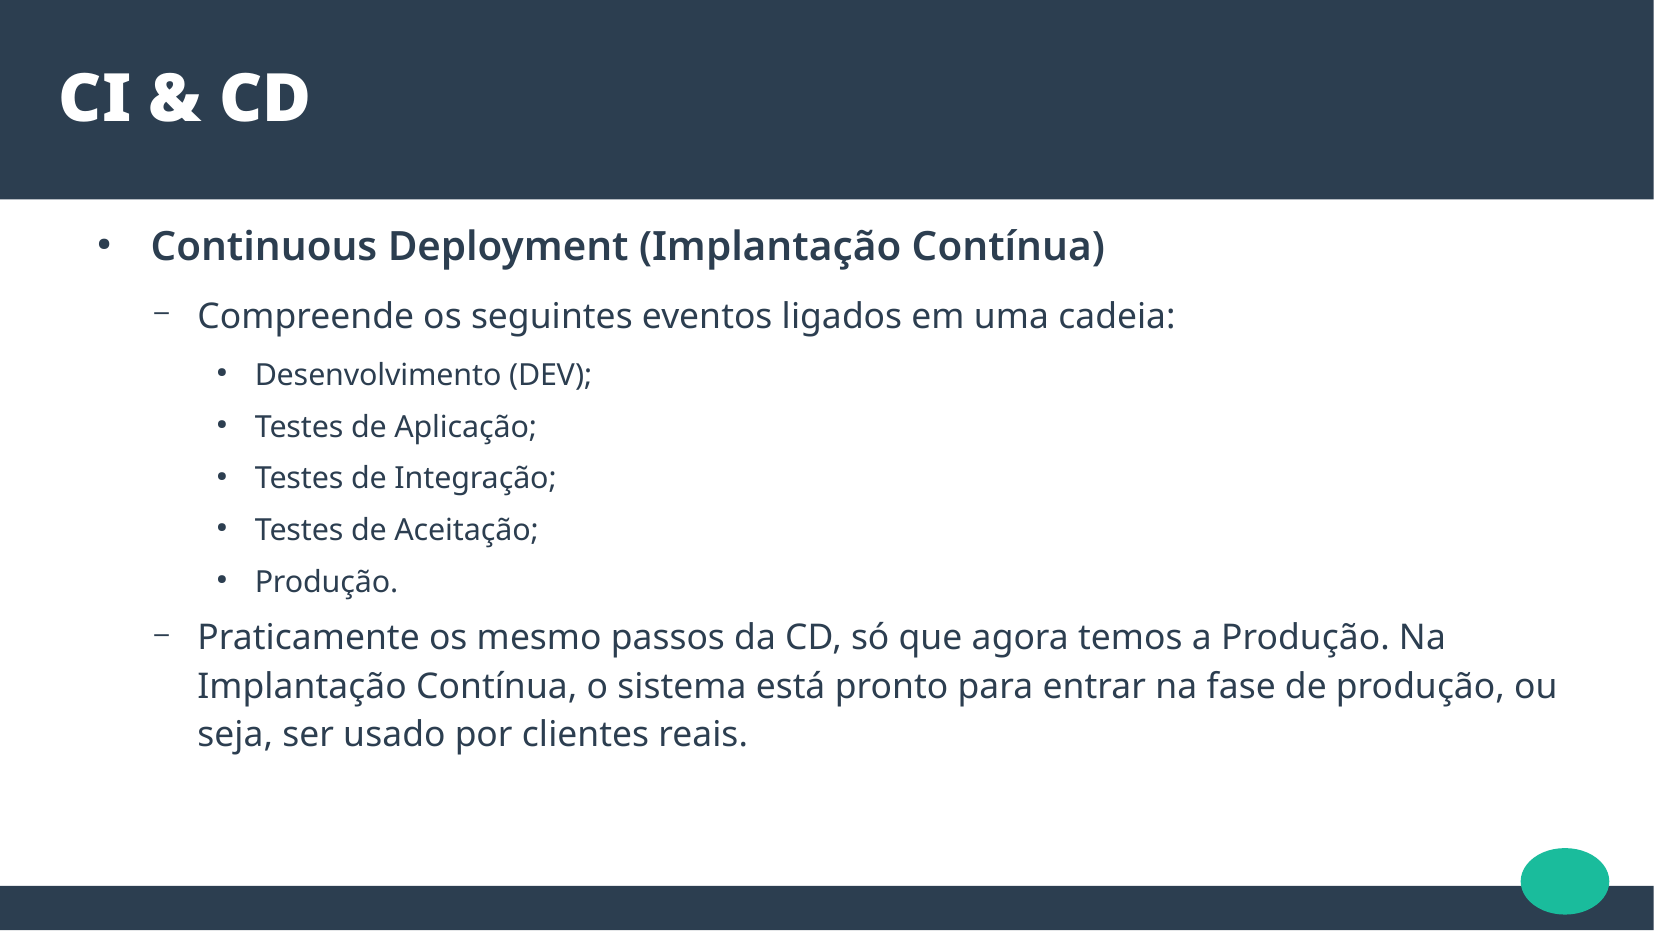

# CI & CD
 Continuous Deployment (Implantação Contínua)
Compreende os seguintes eventos ligados em uma cadeia:
Desenvolvimento (DEV);
Testes de Aplicação;
Testes de Integração;
Testes de Aceitação;
Produção.
Praticamente os mesmo passos da CD, só que agora temos a Produção. Na Implantação Contínua, o sistema está pronto para entrar na fase de produção, ou seja, ser usado por clientes reais.